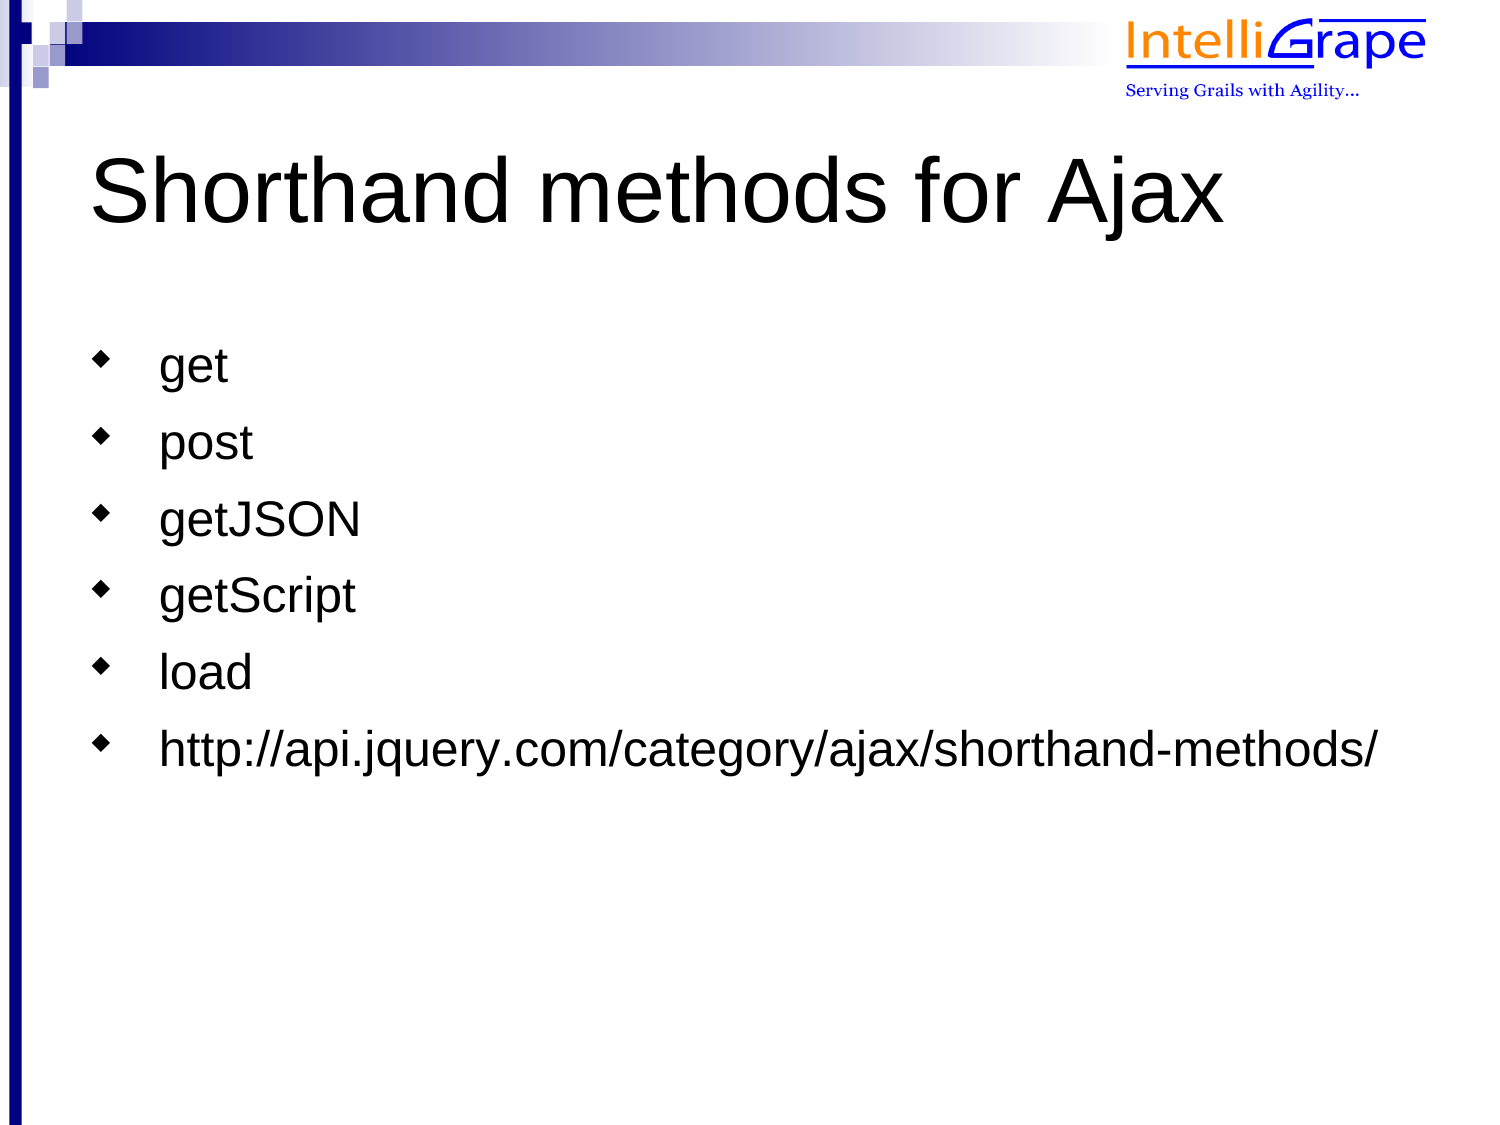

# Shorthand methods for Ajax
 get
 post
 getJSON
 getScript
 load
 http://api.jquery.com/category/ajax/shorthand-methods/